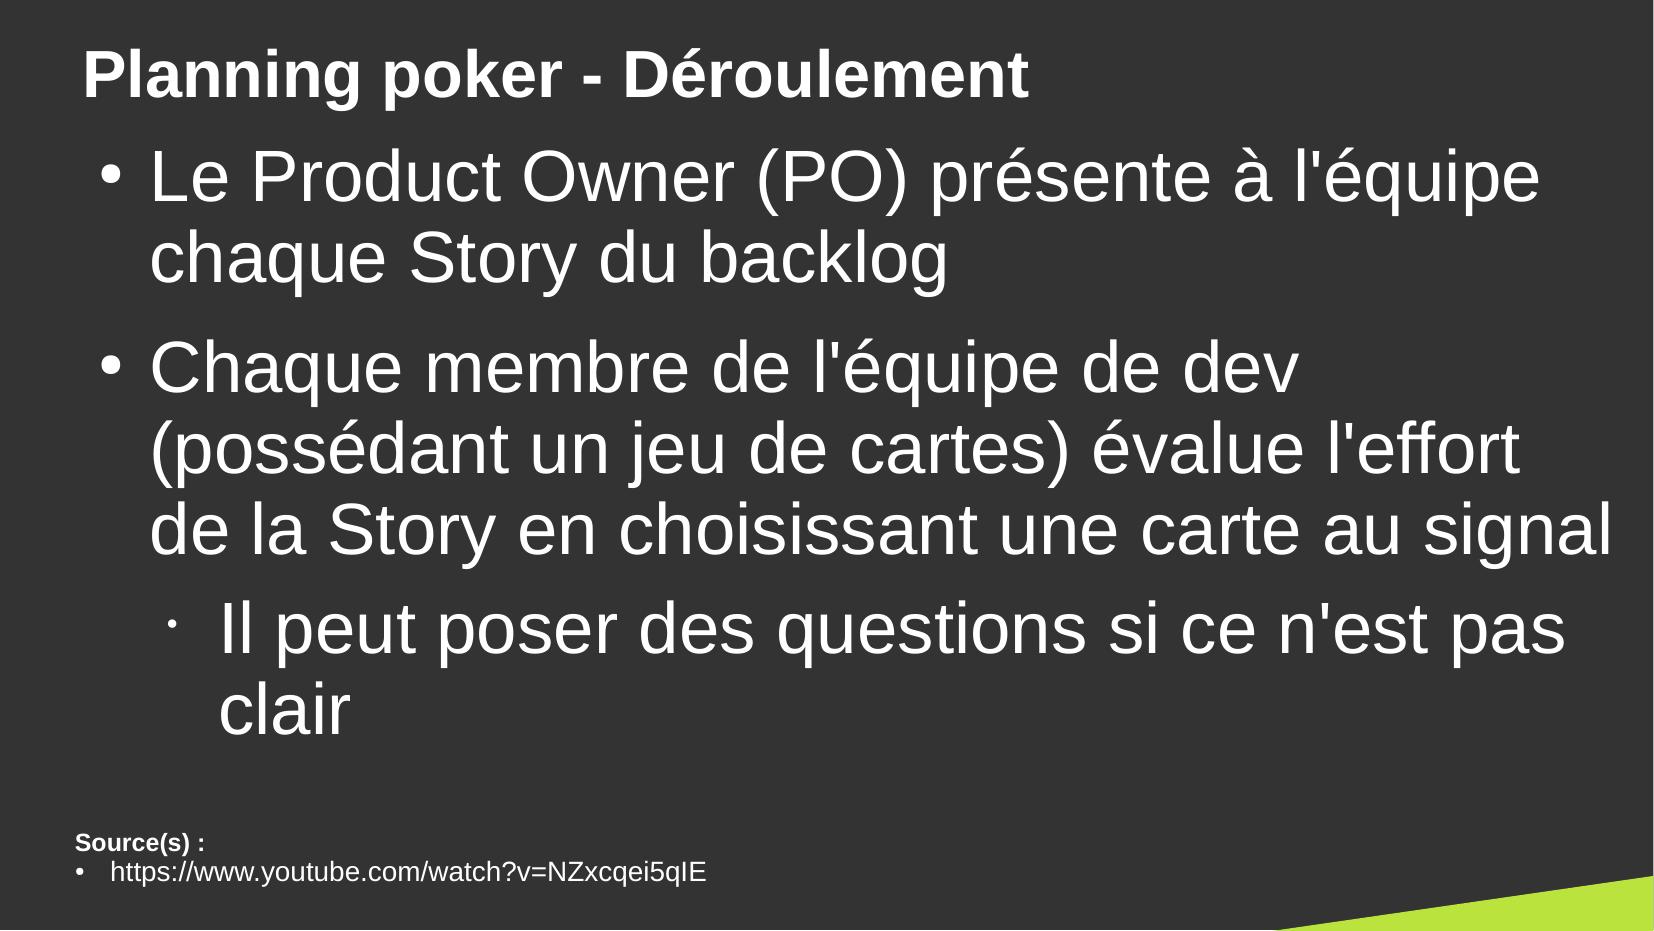

# Planning poker - Déroulement
Le Product Owner (PO) présente à l'équipe chaque Story du backlog
Chaque membre de l'équipe de dev (possédant un jeu de cartes) évalue l'effort de la Story en choisissant une carte au signal
Il peut poser des questions si ce n'est pas clair
Source(s) :
https://www.youtube.com/watch?v=NZxcqei5qIE